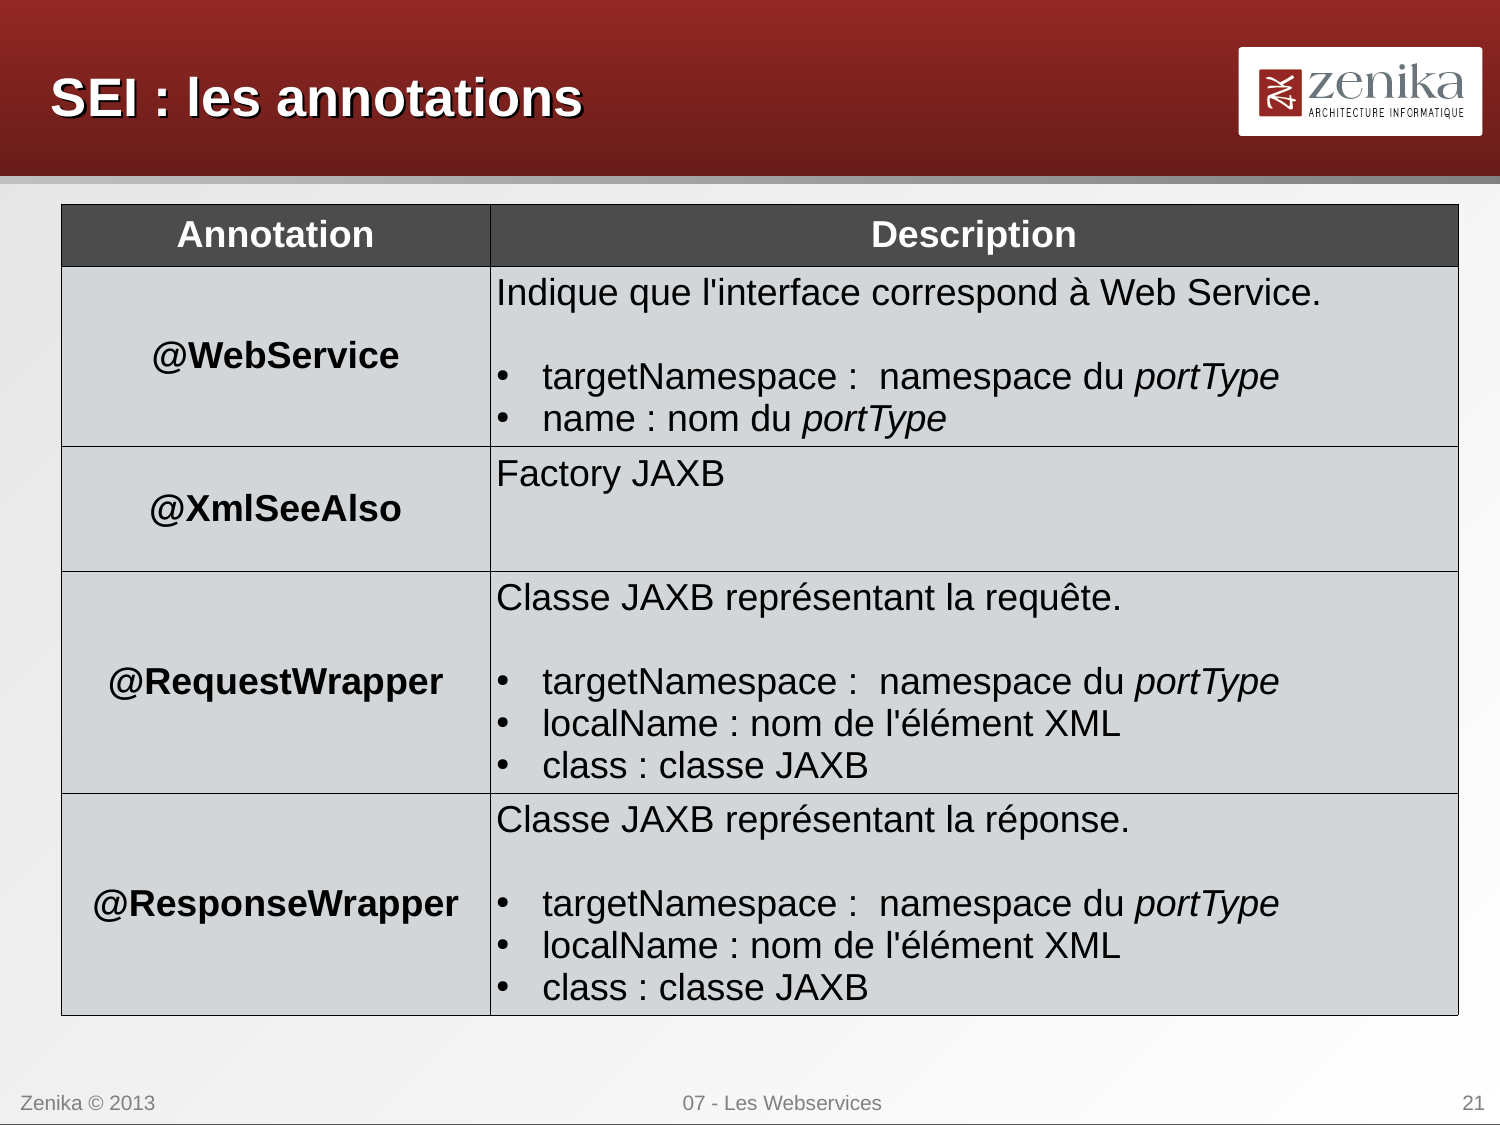

# SEI : les annotations
| Annotation | Description |
| --- | --- |
| @WebService | Indique que l'interface correspond à Web Service. targetNamespace : namespace du portType name : nom du portType |
| @XmlSeeAlso | Factory JAXB |
| @RequestWrapper | Classe JAXB représentant la requête. targetNamespace : namespace du portType localName : nom de l'élément XML class : classe JAXB |
| @ResponseWrapper | Classe JAXB représentant la réponse. targetNamespace : namespace du portType localName : nom de l'élément XML class : classe JAXB |